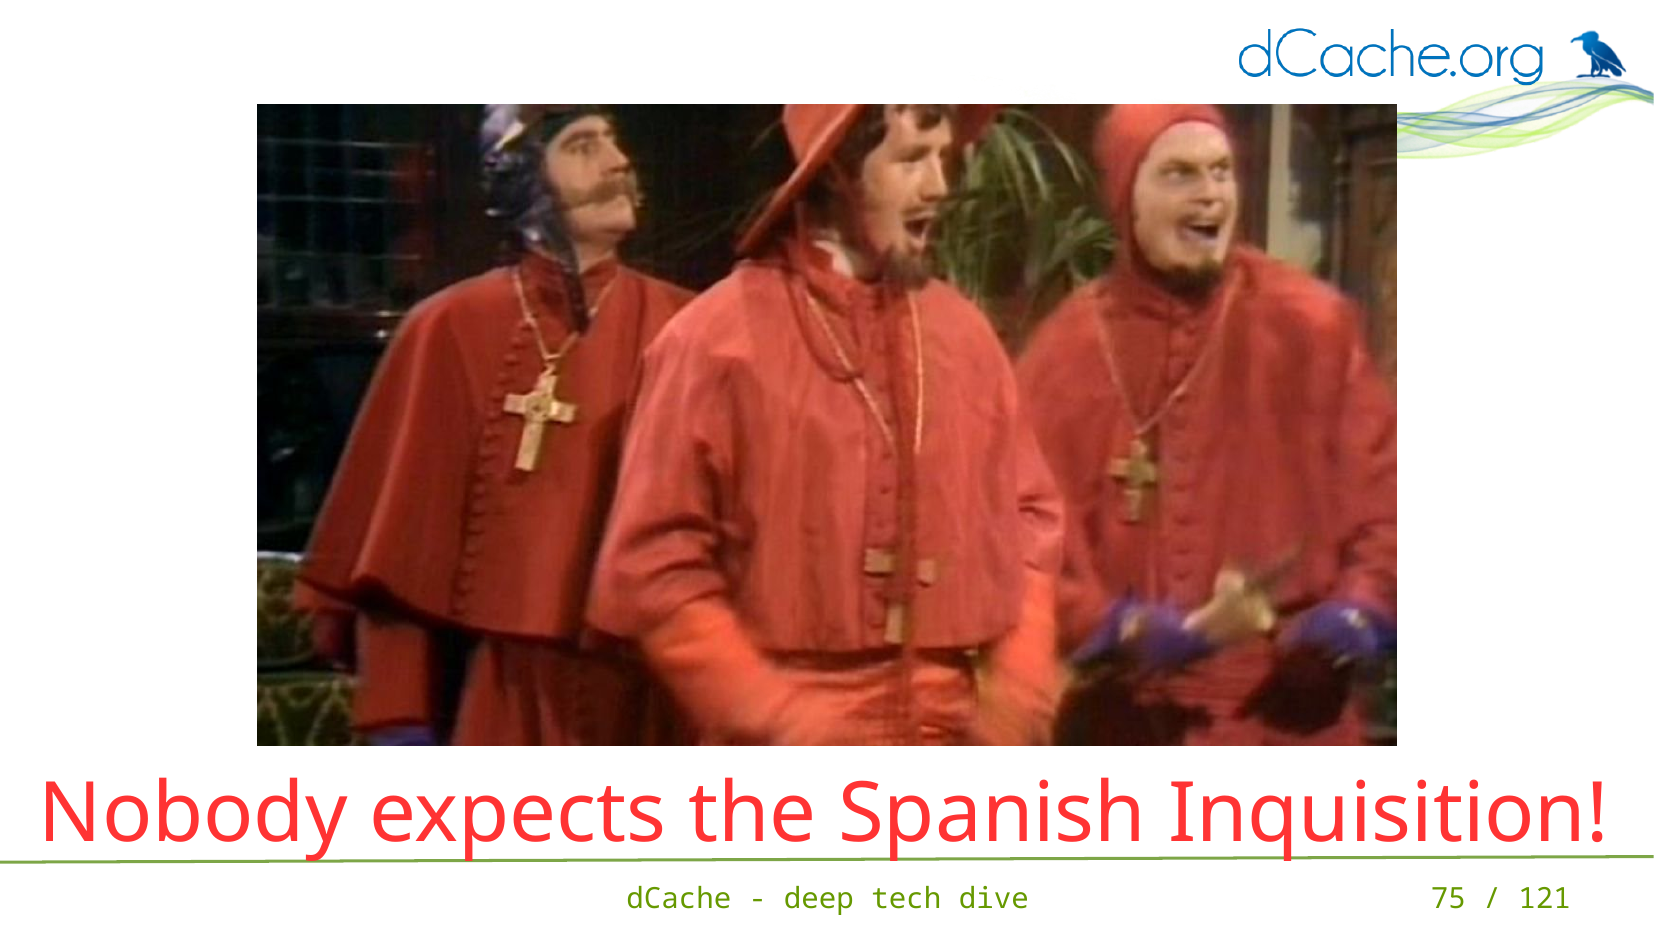

#
Nobody expects the Spanish Inquisition!
dCache - deep tech dive
75